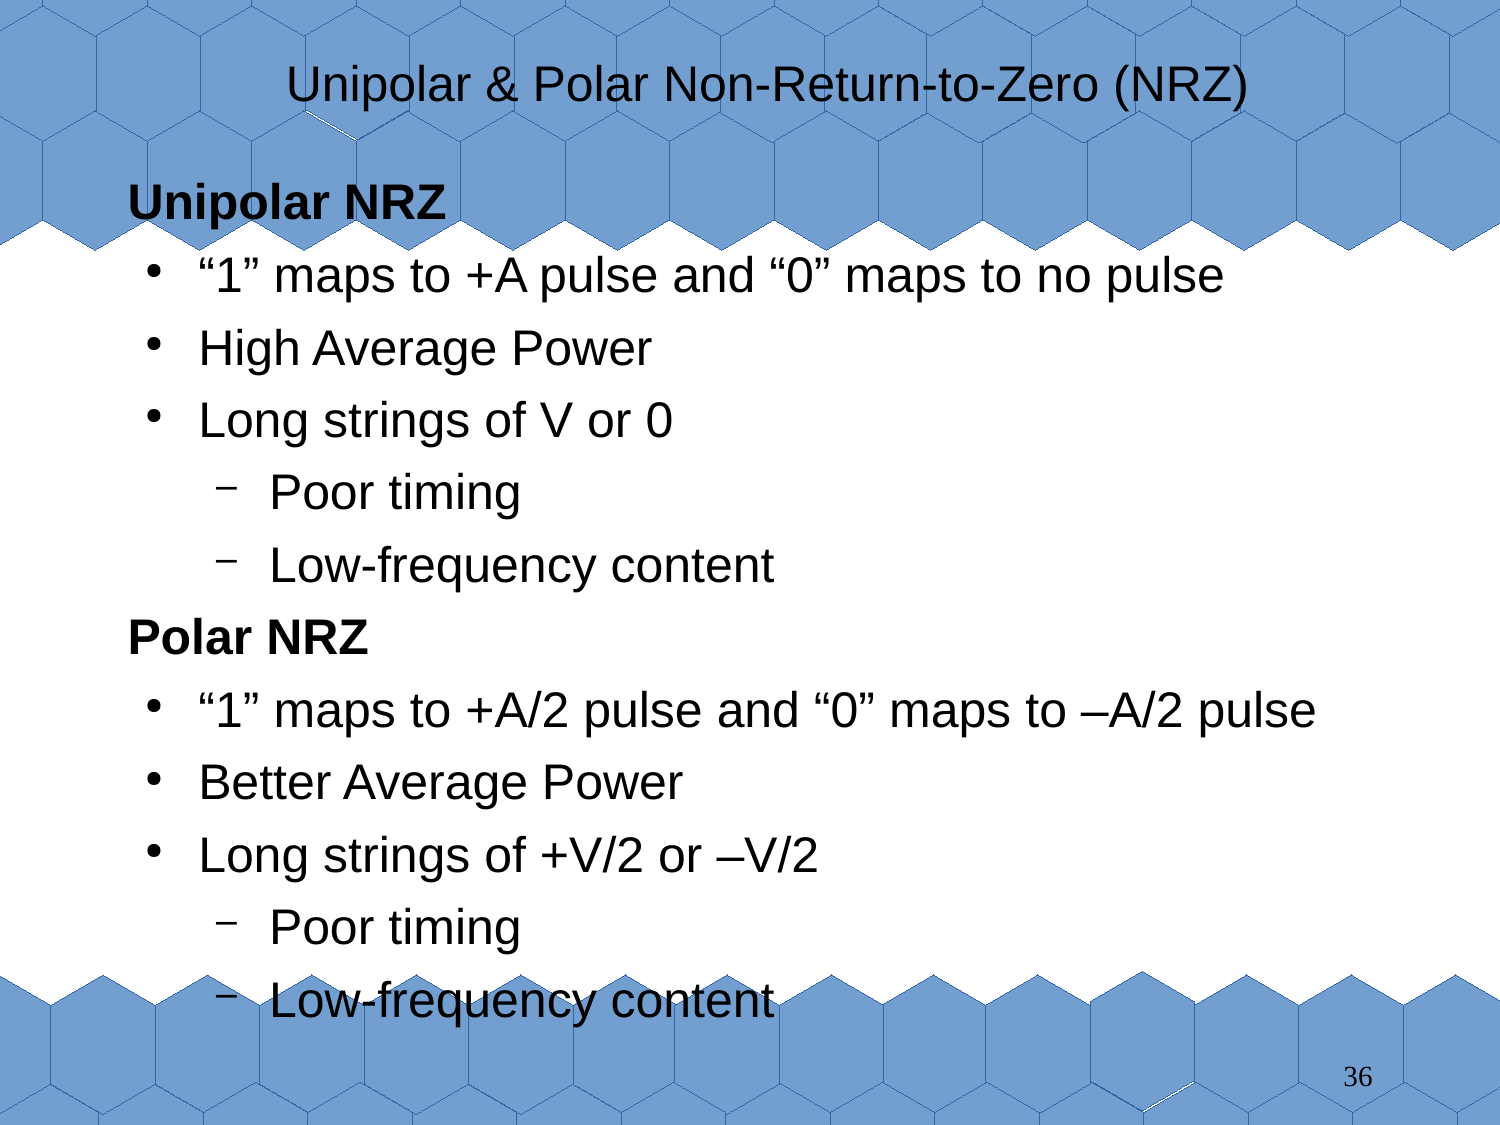

# Unipolar & Polar Non-Return-to-Zero (NRZ)
Unipolar NRZ
“1” maps to +A pulse and “0” maps to no pulse
High Average Power
Long strings of V or 0
Poor timing
Low-frequency content
Polar NRZ
“1” maps to +A/2 pulse and “0” maps to –A/2 pulse
Better Average Power
Long strings of +V/2 or –V/2
Poor timing
Low-frequency content